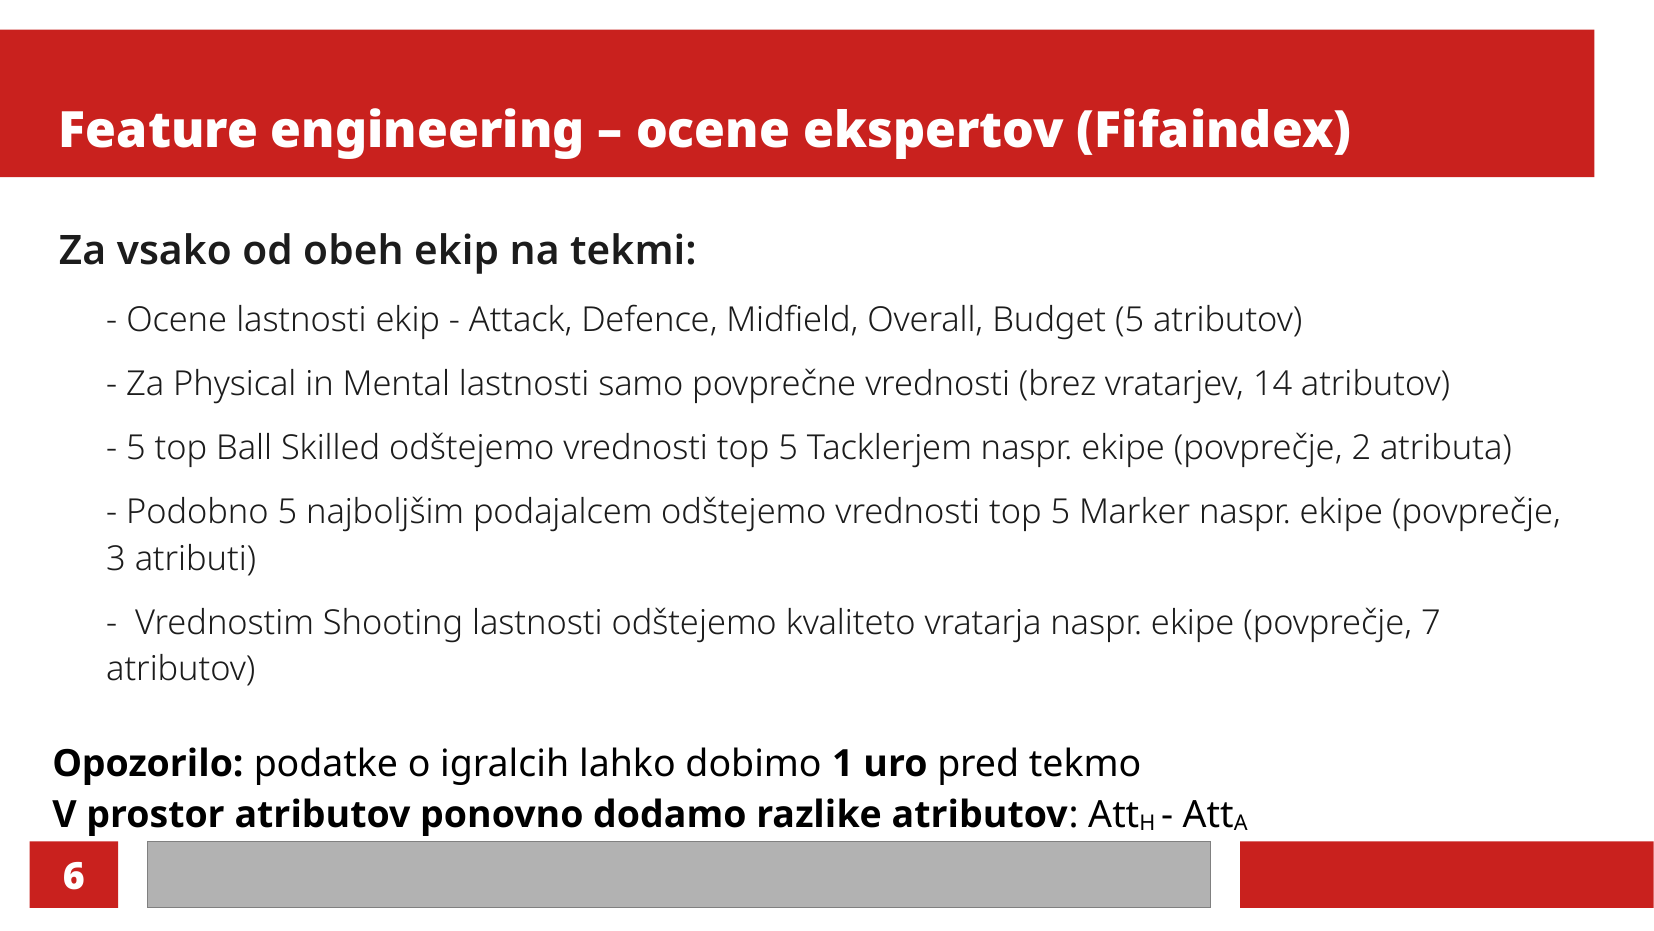

# Feature engineering – ocene ekspertov (Fifaindex)
Za vsako od obeh ekip na tekmi:
- Ocene lastnosti ekip - Attack, Defence, Midfield, Overall, Budget (5 atributov)
- Za Physical in Mental lastnosti samo povprečne vrednosti (brez vratarjev, 14 atributov)
- 5 top Ball Skilled odštejemo vrednosti top 5 Tacklerjem naspr. ekipe (povprečje, 2 atributa)
- Podobno 5 najboljšim podajalcem odštejemo vrednosti top 5 Marker naspr. ekipe (povprečje, 3 atributi)
- Vrednostim Shooting lastnosti odštejemo kvaliteto vratarja naspr. ekipe (povprečje, 7 atributov)
Opozorilo: podatke o igralcih lahko dobimo 1 uro pred tekmo
V prostor atributov ponovno dodamo razlike atributov: AttH - AttA
6